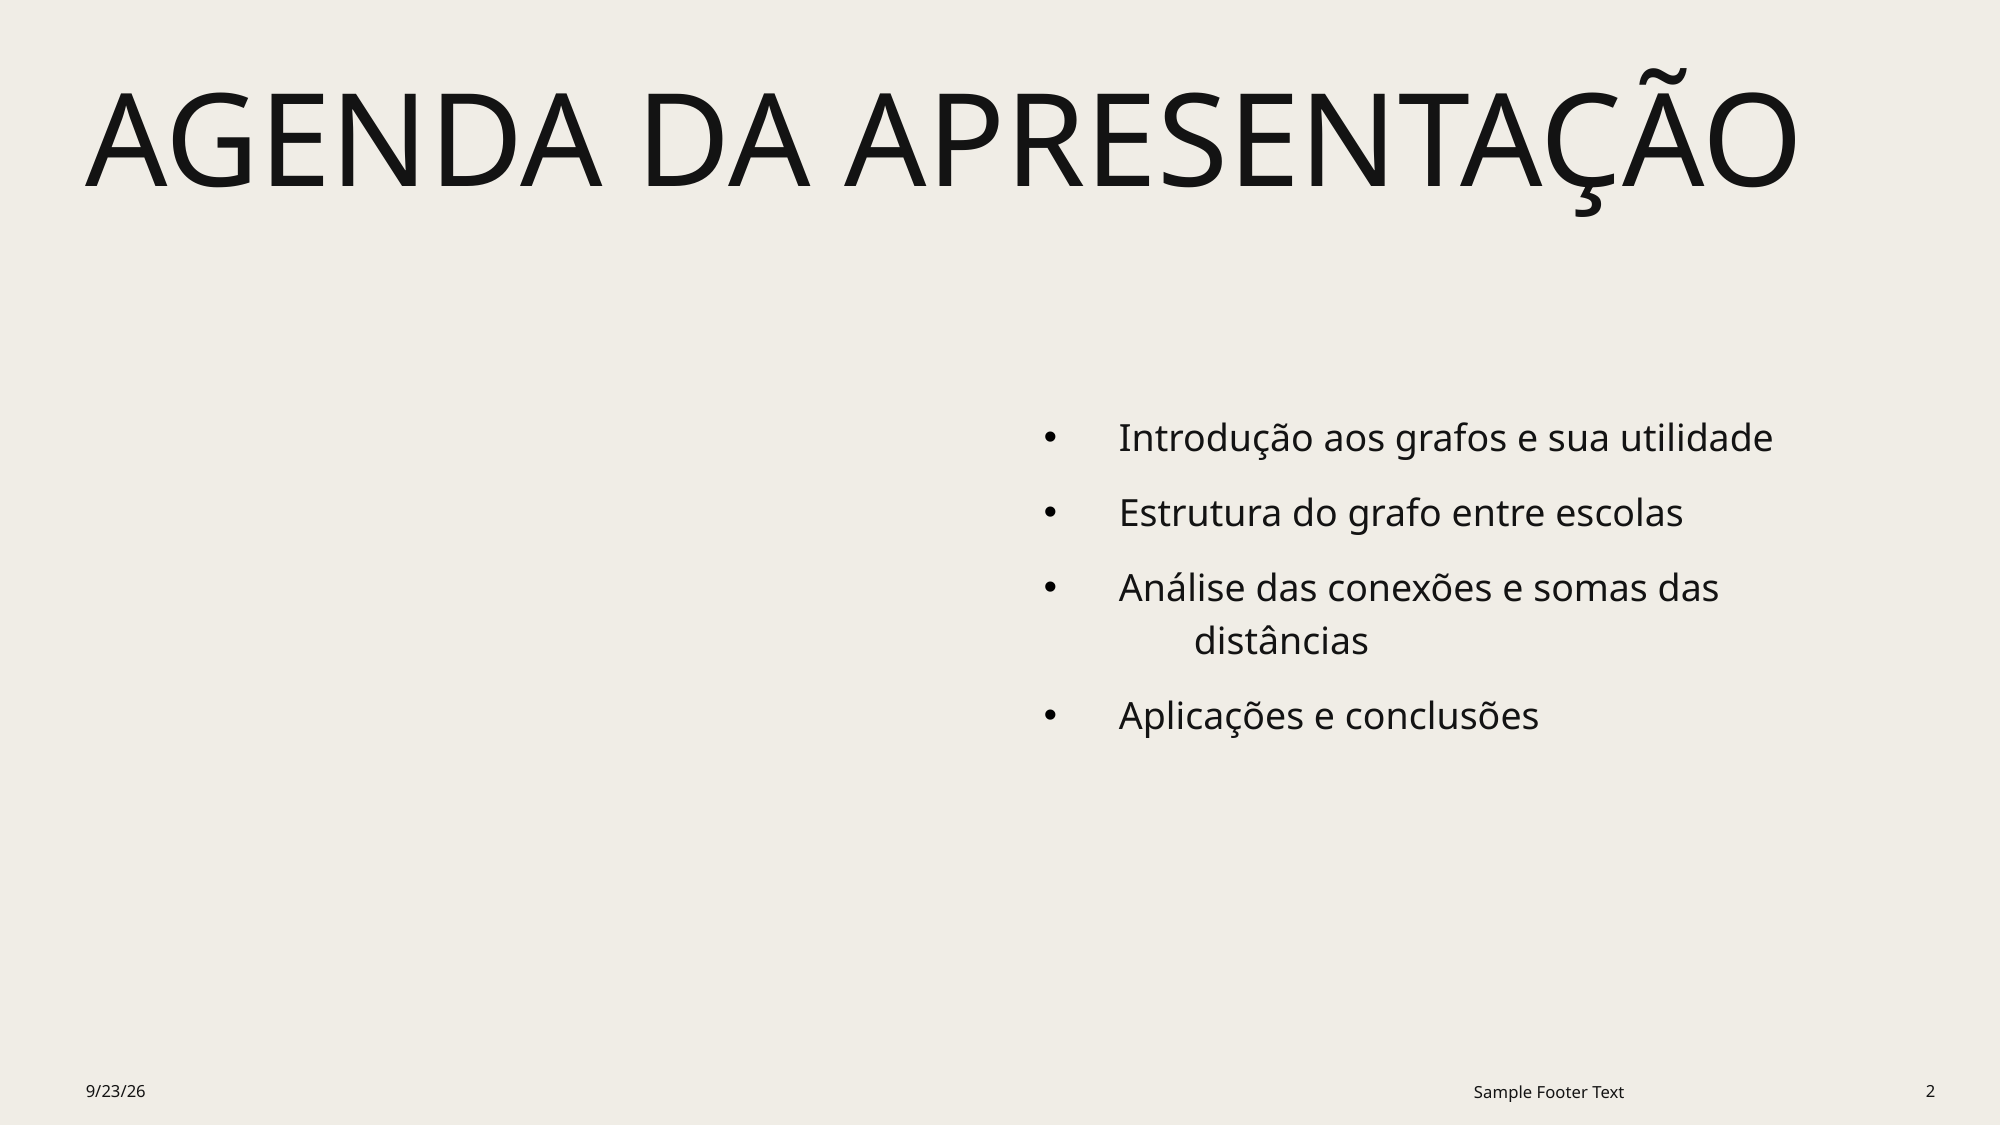

# Agenda da Apresentação
Introdução aos grafos e sua utilidade
Estrutura do grafo entre escolas
Análise das conexões e somas das distâncias
Aplicações e conclusões
Sample Footer Text